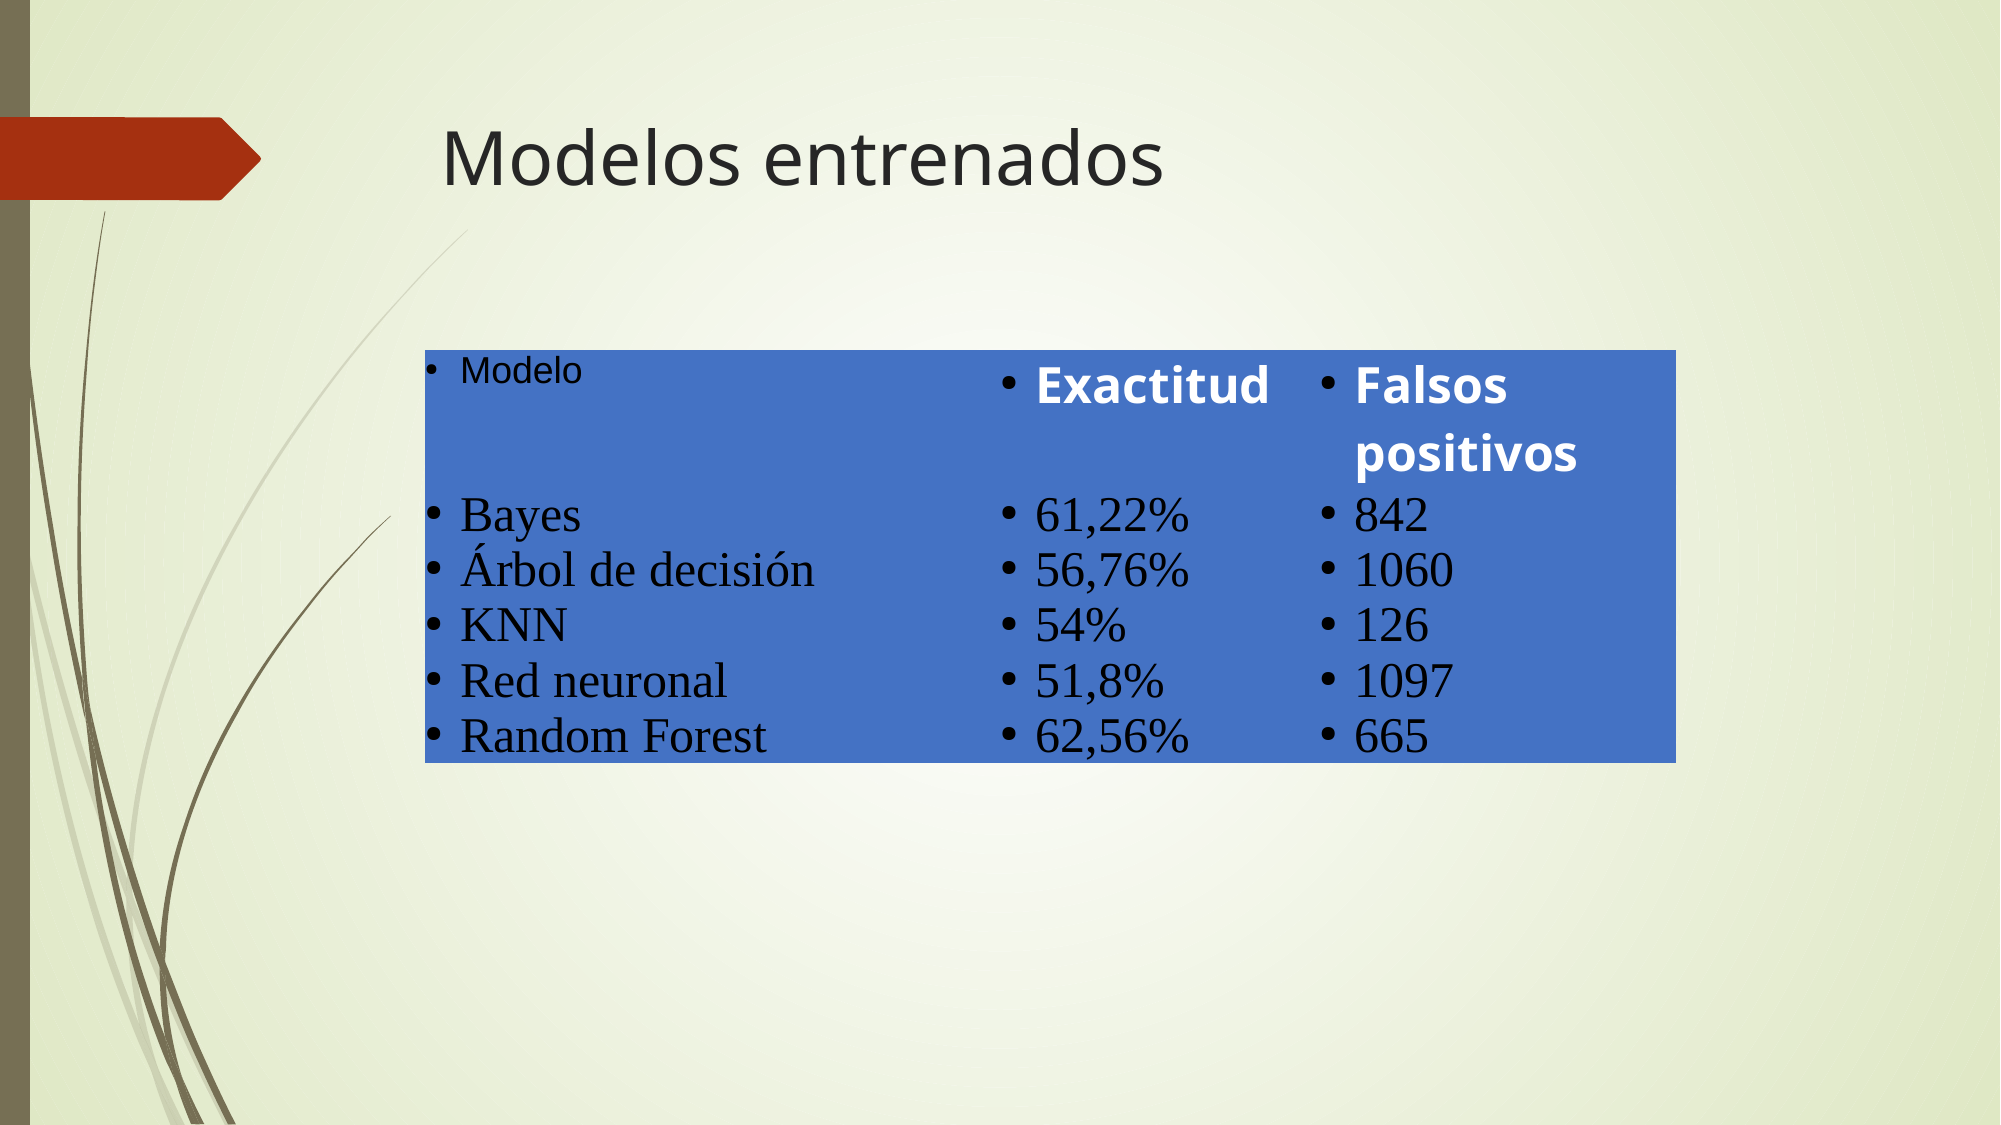

# Modelos entrenados
| Modelo | Exactitud | Falsos positivos |
| --- | --- | --- |
| Bayes | 61,22% | 842 |
| Árbol de decisión | 56,76% | 1060 |
| KNN | 54% | 126 |
| Red neuronal | 51,8% | 1097 |
| Random Forest | 62,56% | 665 |